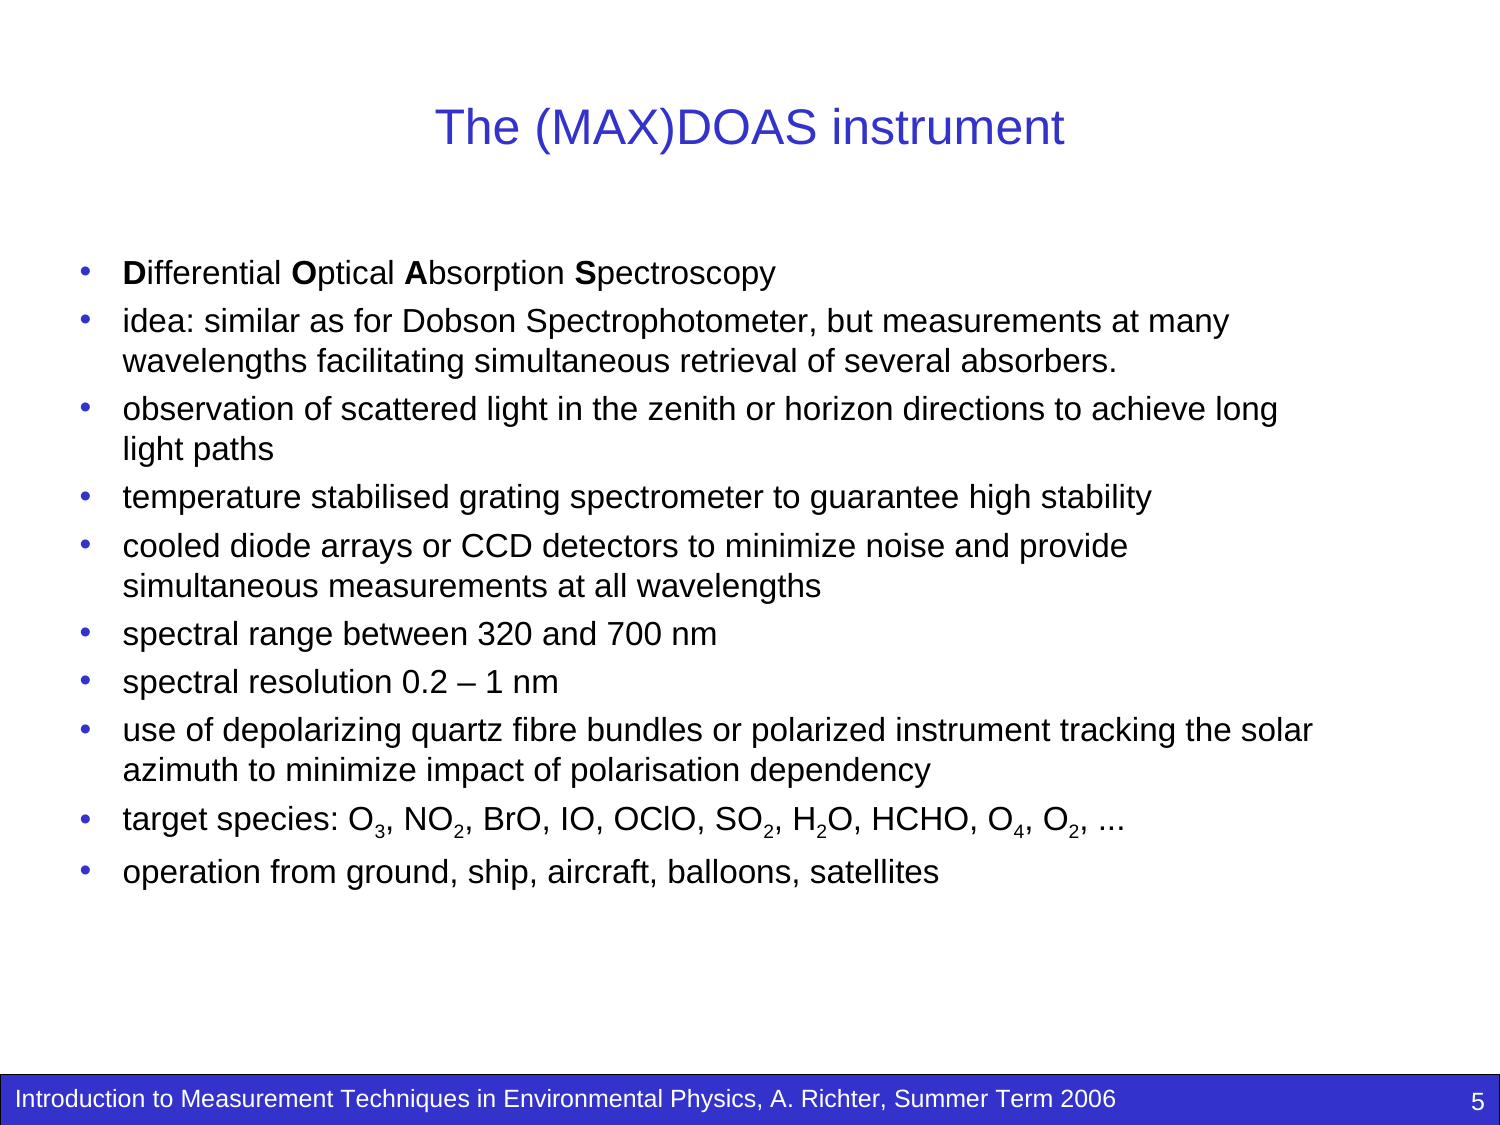

The (MAX)DOAS instrument
Differential Optical Absorption Spectroscopy
idea: similar as for Dobson Spectrophotometer, but measurements at many wavelengths facilitating simultaneous retrieval of several absorbers.
observation of scattered light in the zenith or horizon directions to achieve long light paths
temperature stabilised grating spectrometer to guarantee high stability
cooled diode arrays or CCD detectors to minimize noise and provide simultaneous measurements at all wavelengths
spectral range between 320 and 700 nm
spectral resolution 0.2 – 1 nm
use of depolarizing quartz fibre bundles or polarized instrument tracking the solar azimuth to minimize impact of polarisation dependency
target species: O3, NO2, BrO, IO, OClO, SO2, H2O, HCHO, O4, O2, ...
operation from ground, ship, aircraft, balloons, satellites
5